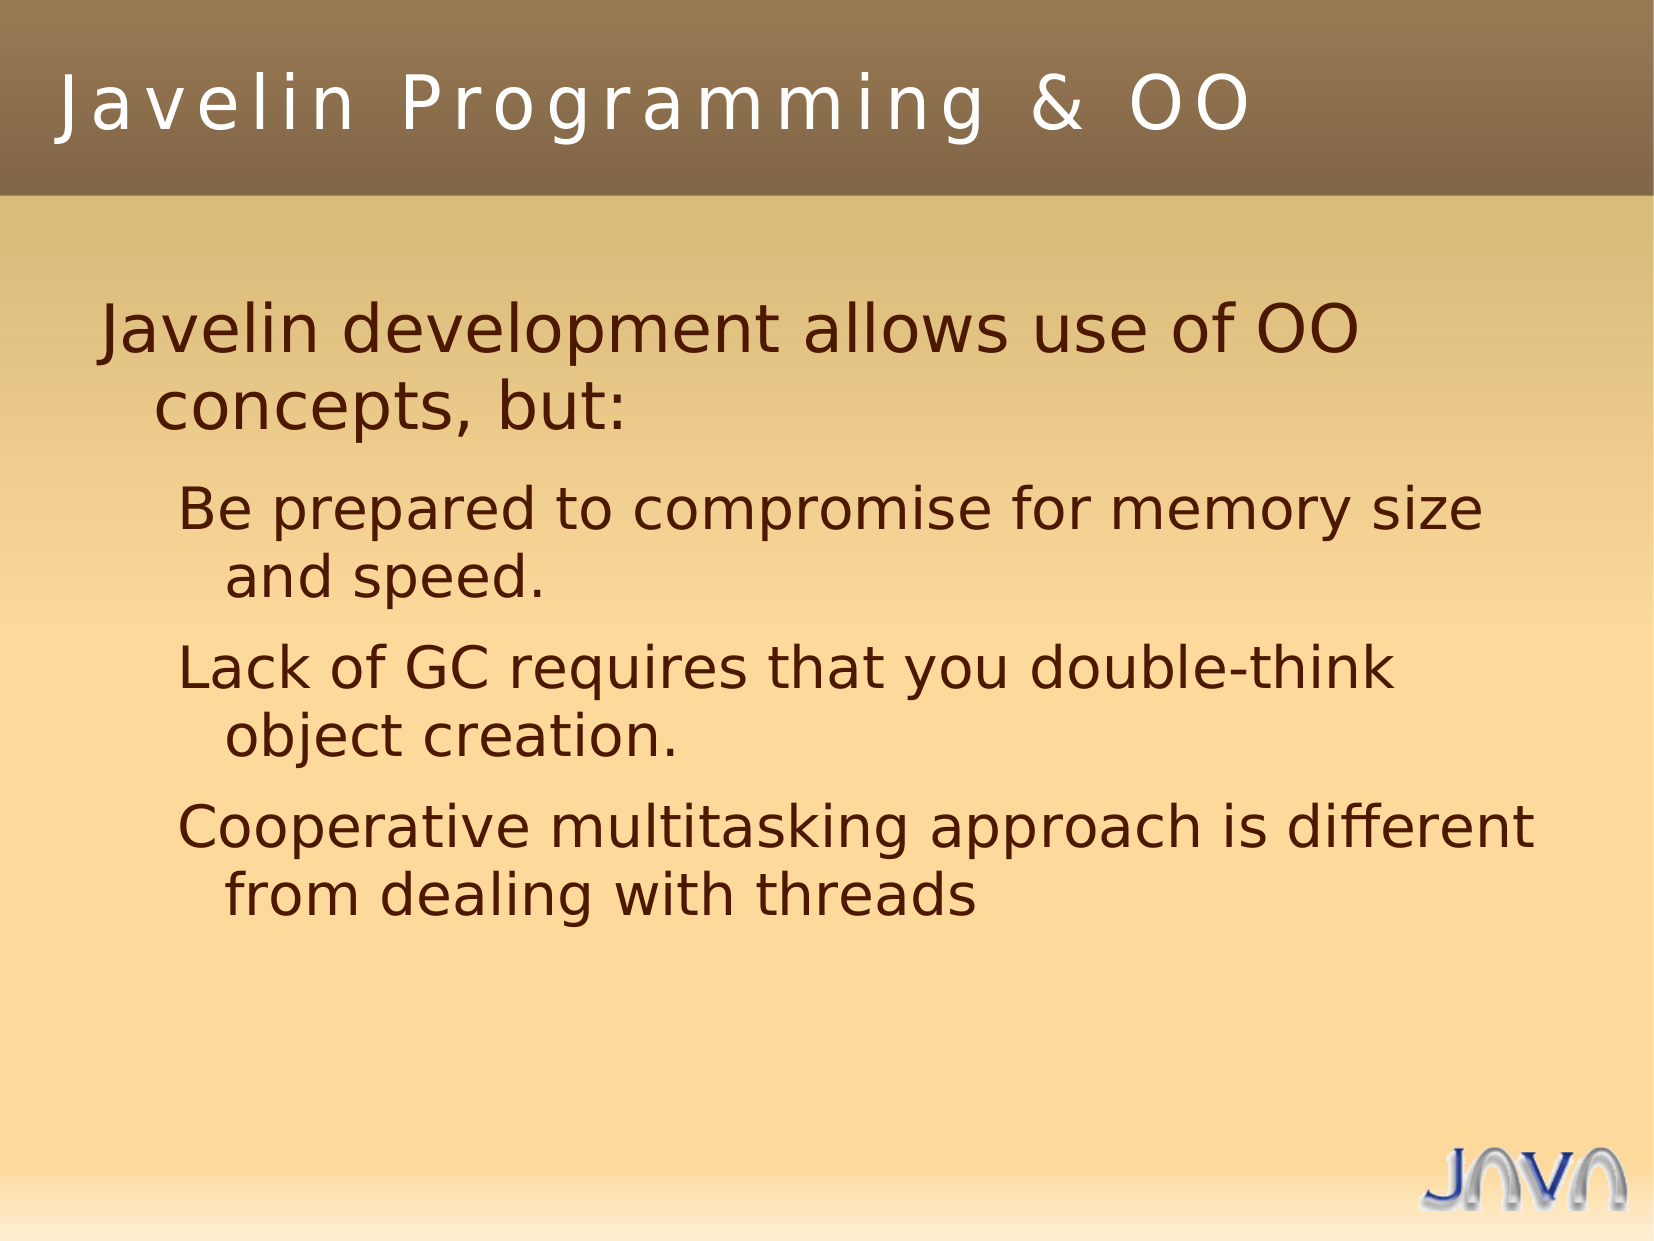

# Javelin Programming & OO
Javelin development allows use of OO concepts, but:
Be prepared to compromise for memory size and speed.
Lack of GC requires that you double-think object creation.
Cooperative multitasking approach is different from dealing with threads